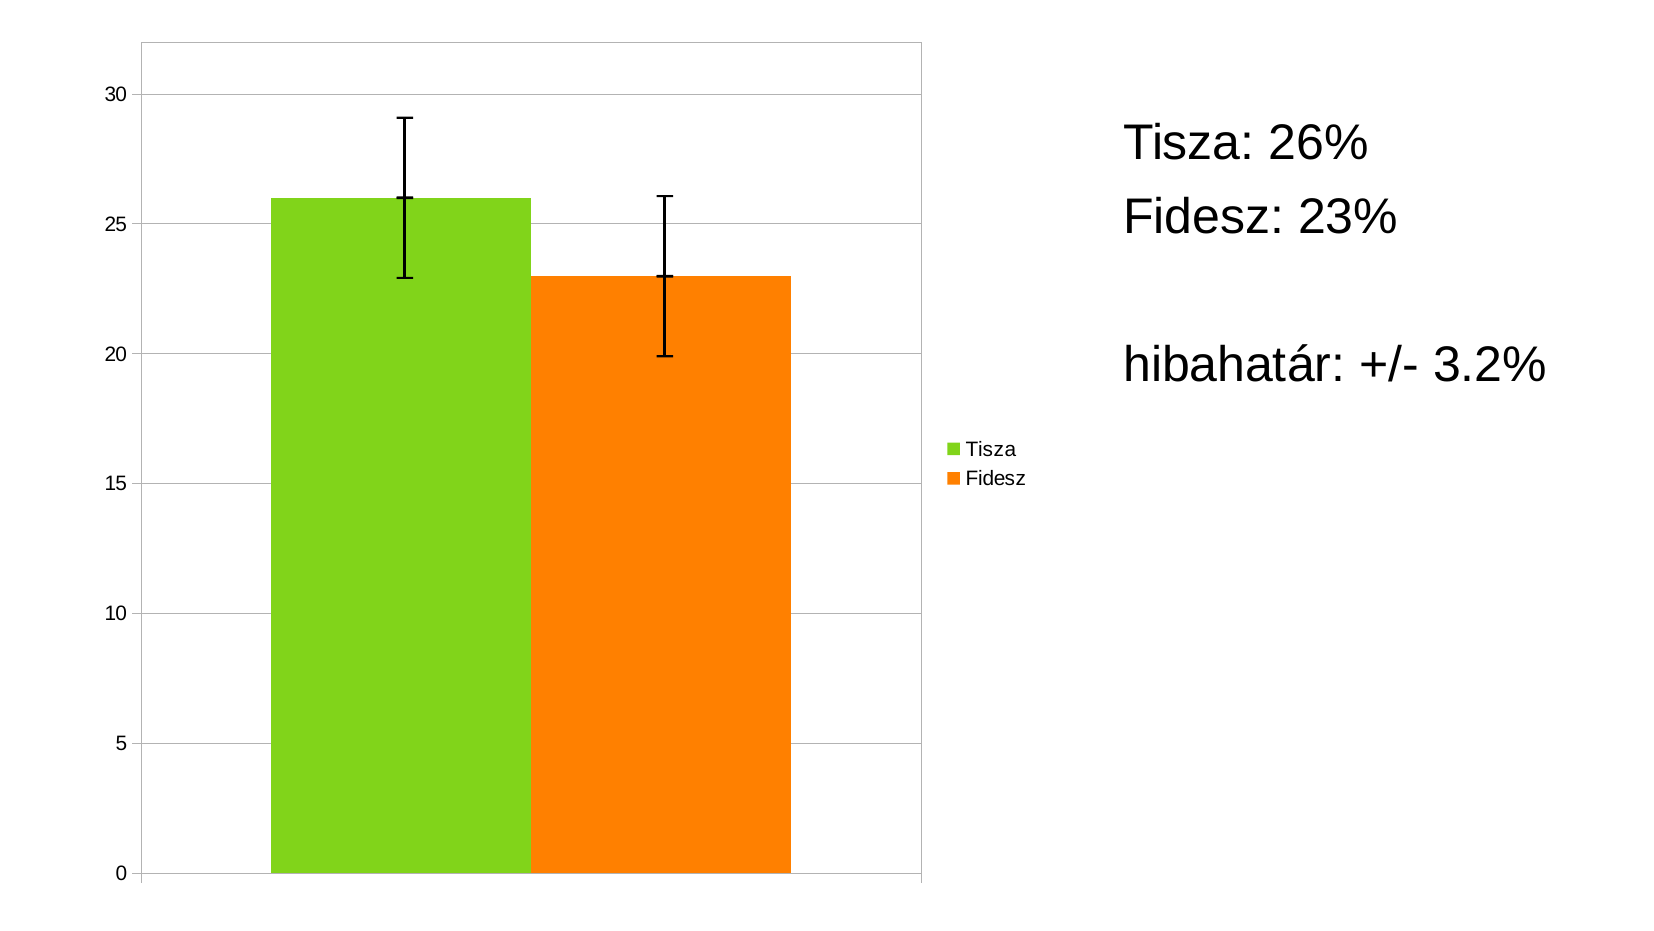

### Chart
| Category | Tisza | Fidesz |
|---|---|---|
| None | 26.0 | 23.0 |Tisza: 26%
Fidesz: 23%
hibahatár: +/- 3.2%